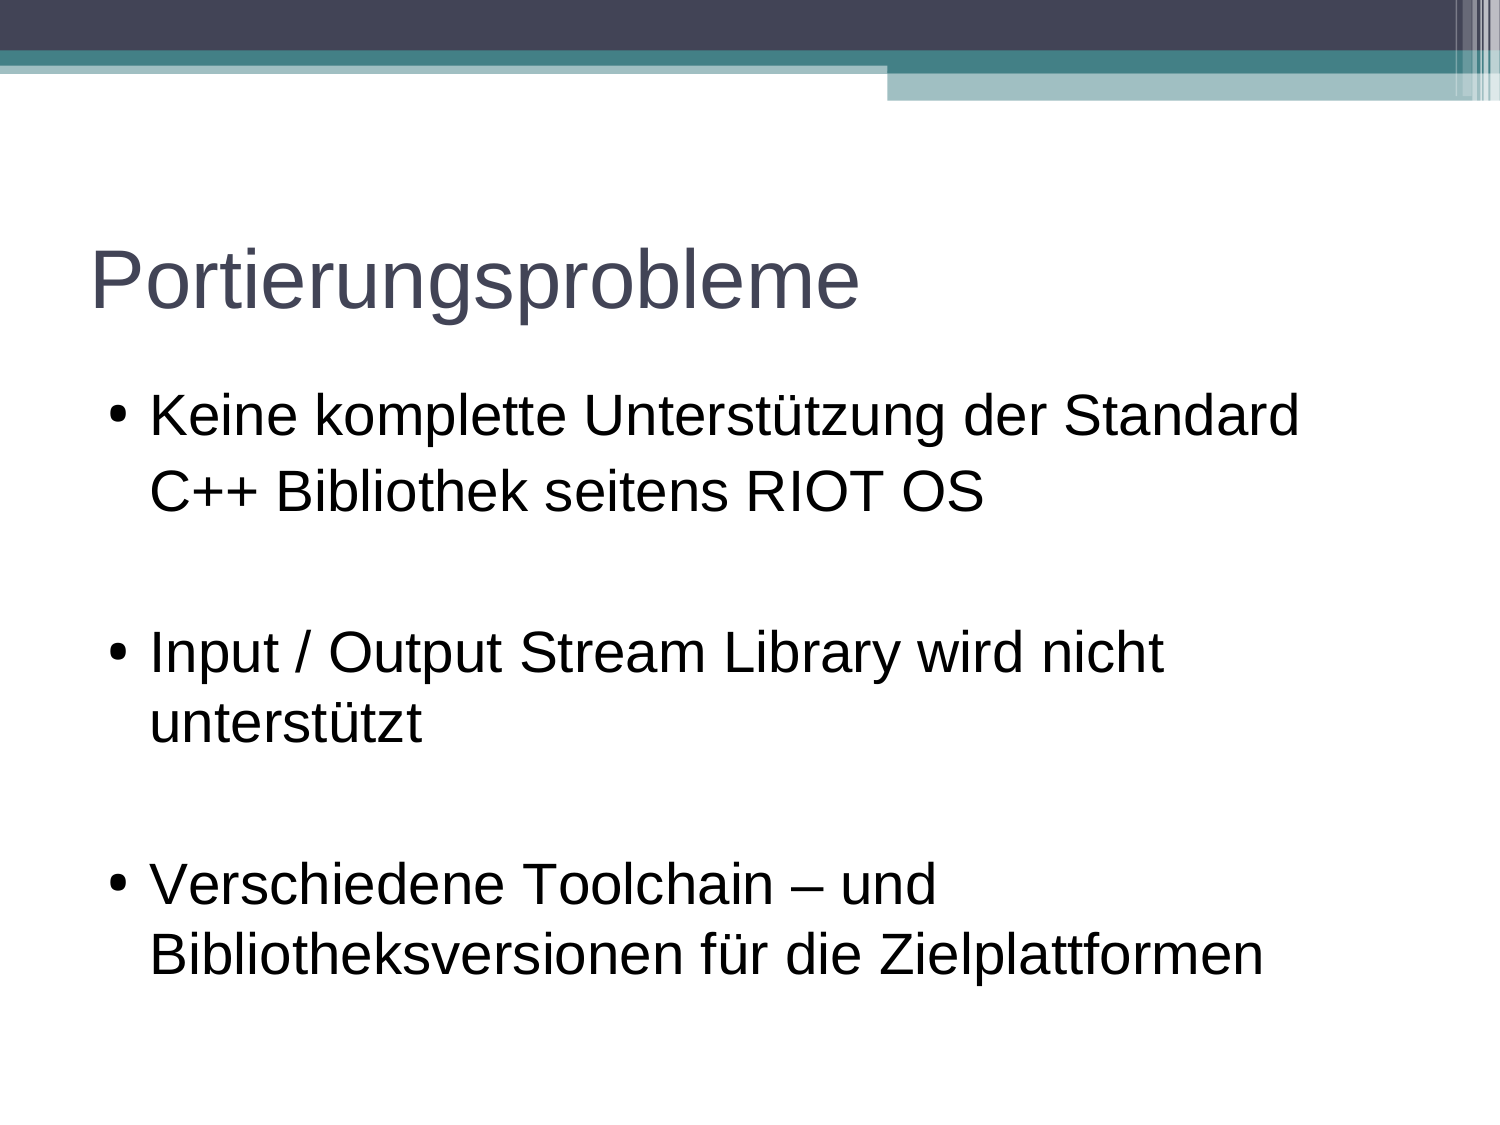

# Portierungsprobleme
Keine komplette Unterstützung der Standard
C++ Bibliothek seitens RIOT OS
Input / Output Stream Library wird nicht unterstützt
Verschiedene Toolchain – und Bibliotheksversionen für die Zielplattformen